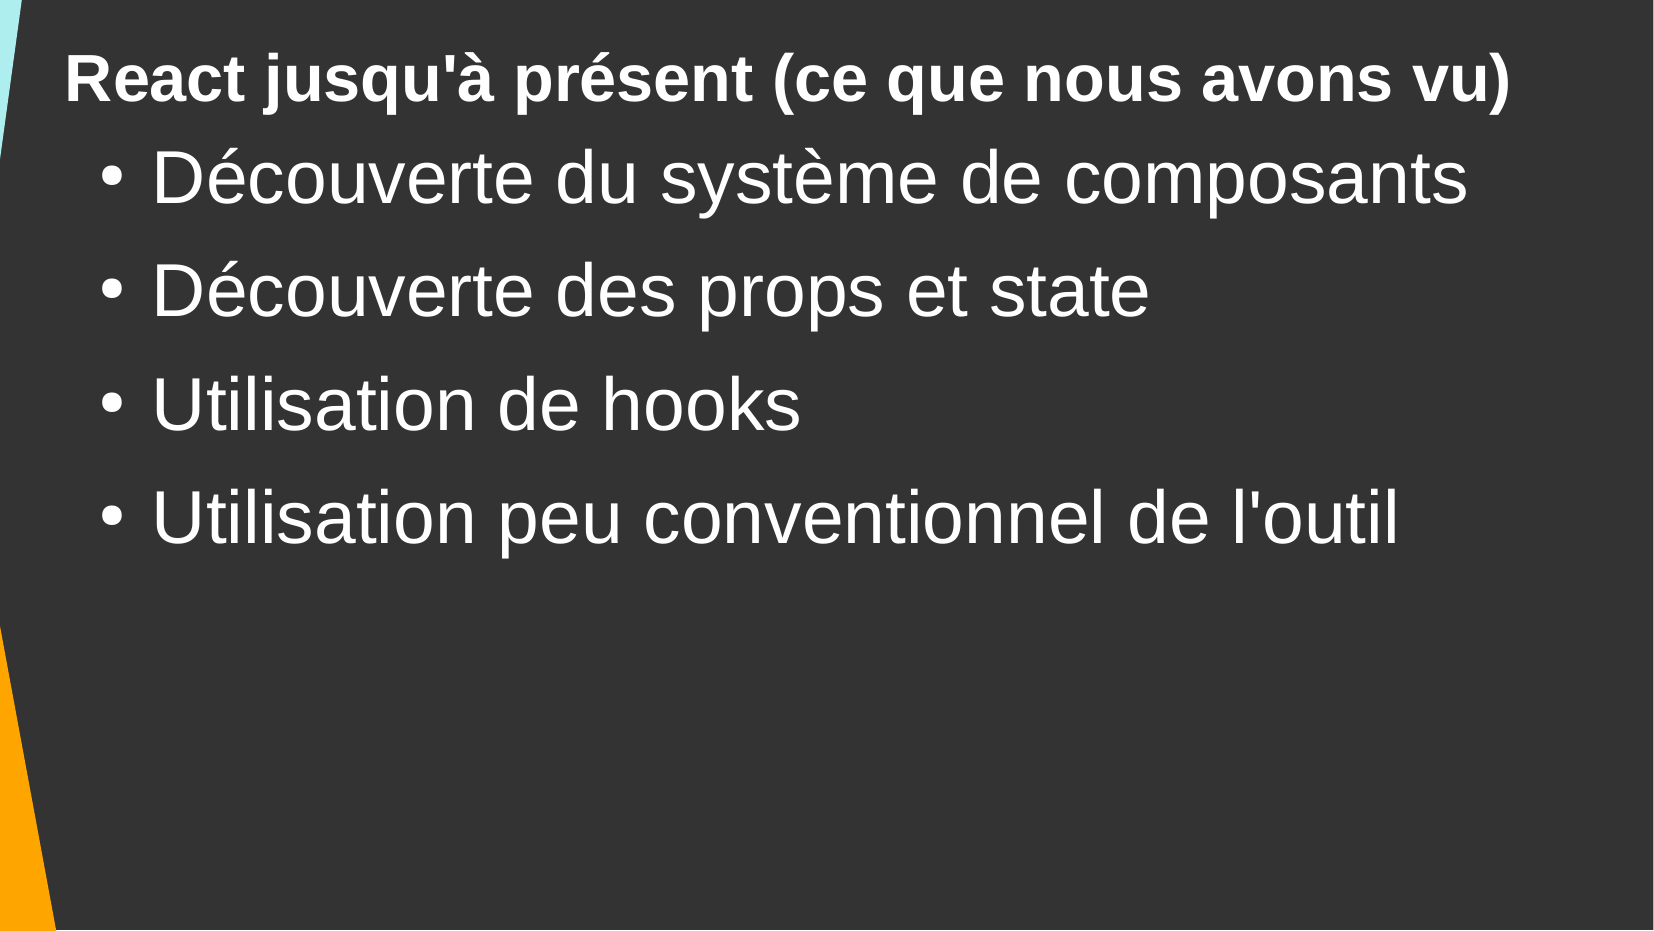

# React jusqu'à présent (ce que nous avons vu)
Découverte du système de composants
Découverte des props et state
Utilisation de hooks
Utilisation peu conventionnel de l'outil